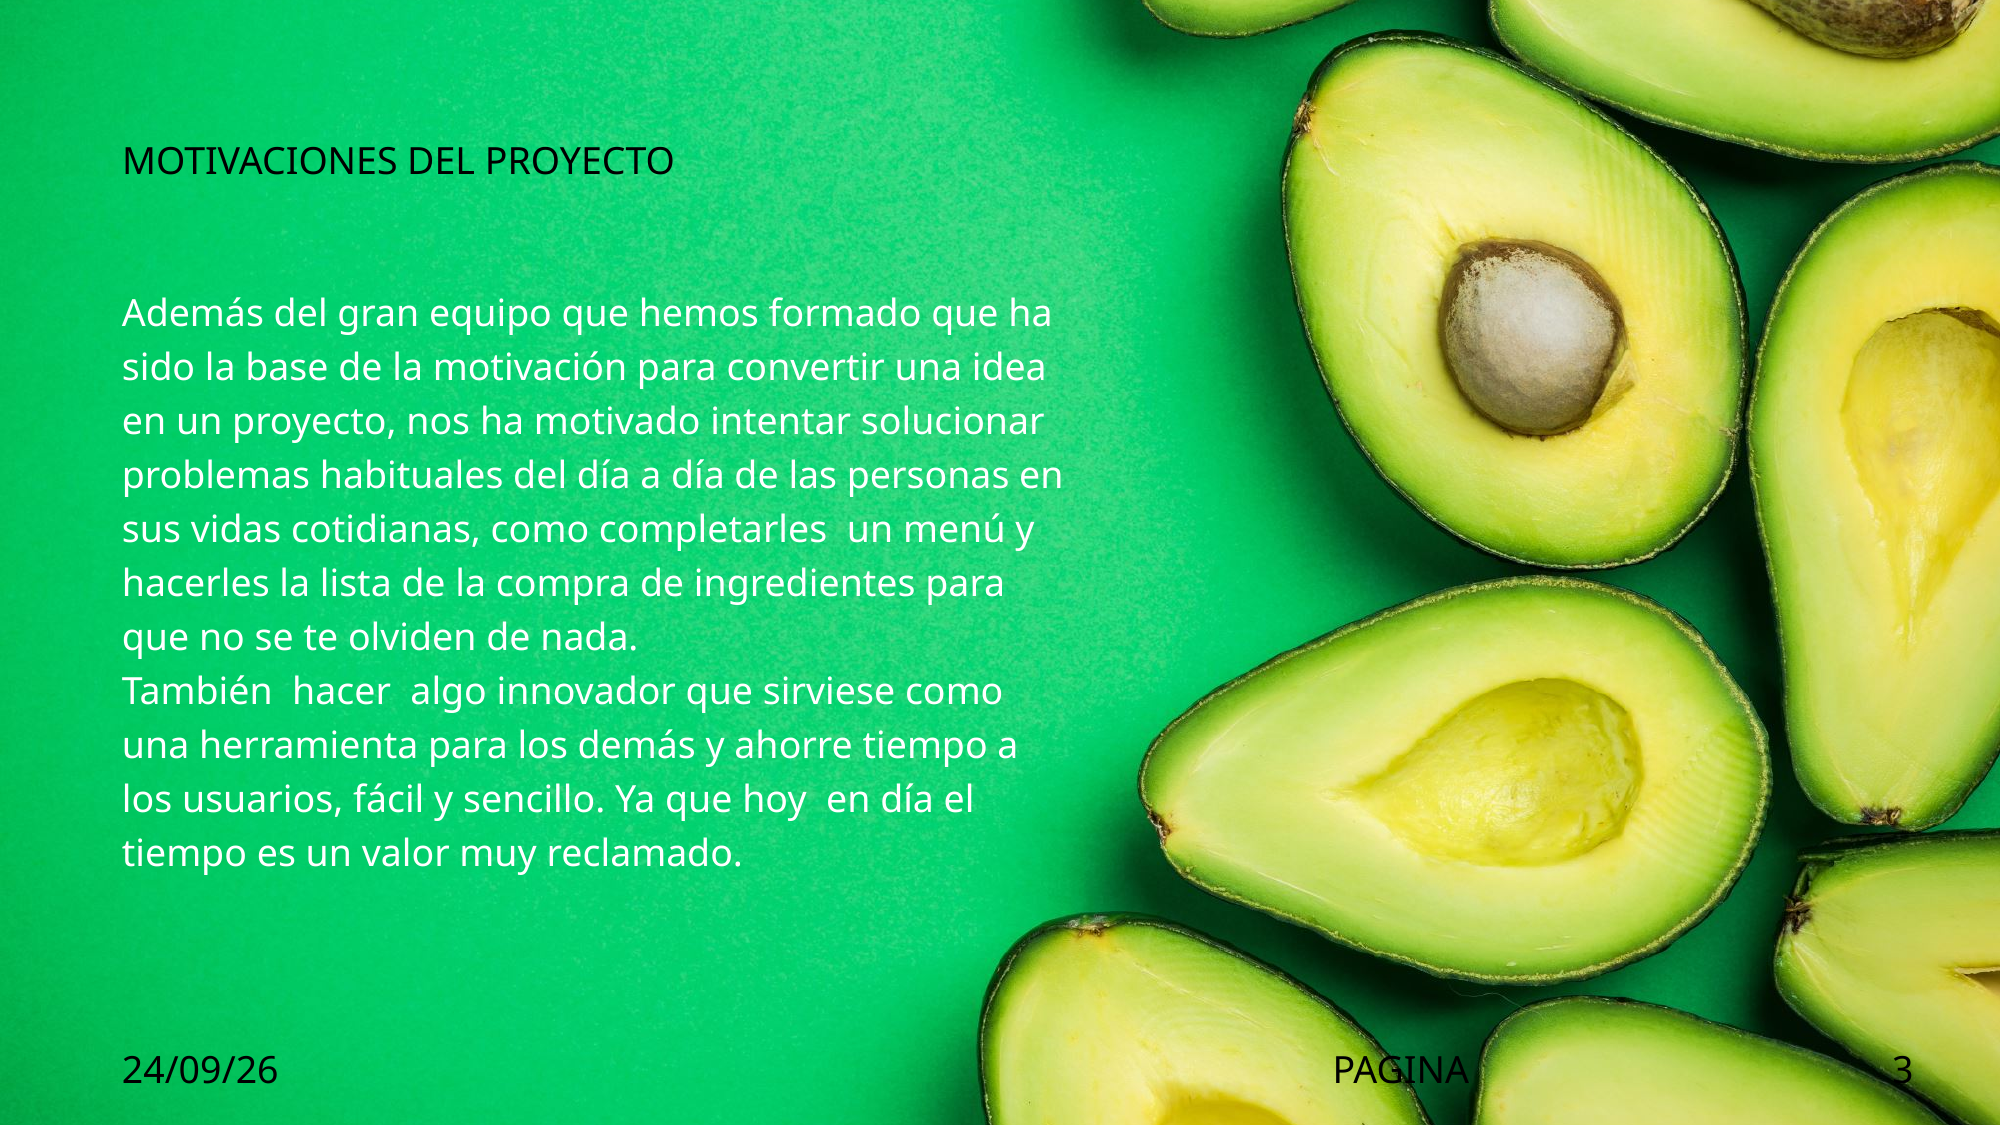

MOTIVACIONES DEL PROYECTO
# Además del gran equipo que hemos formado que ha sido la base de la motivación para convertir una idea en un proyecto, nos ha motivado intentar solucionar problemas habituales del día a día de las personas en sus vidas cotidianas, como completarles un menú y hacerles la lista de la compra de ingredientes para que no se te olviden de nada.
También hacer algo innovador que sirviese como una herramienta para los demás y ahorre tiempo a los usuarios, fácil y sencillo. Ya que hoy en día el tiempo es un valor muy reclamado.
PAGINA